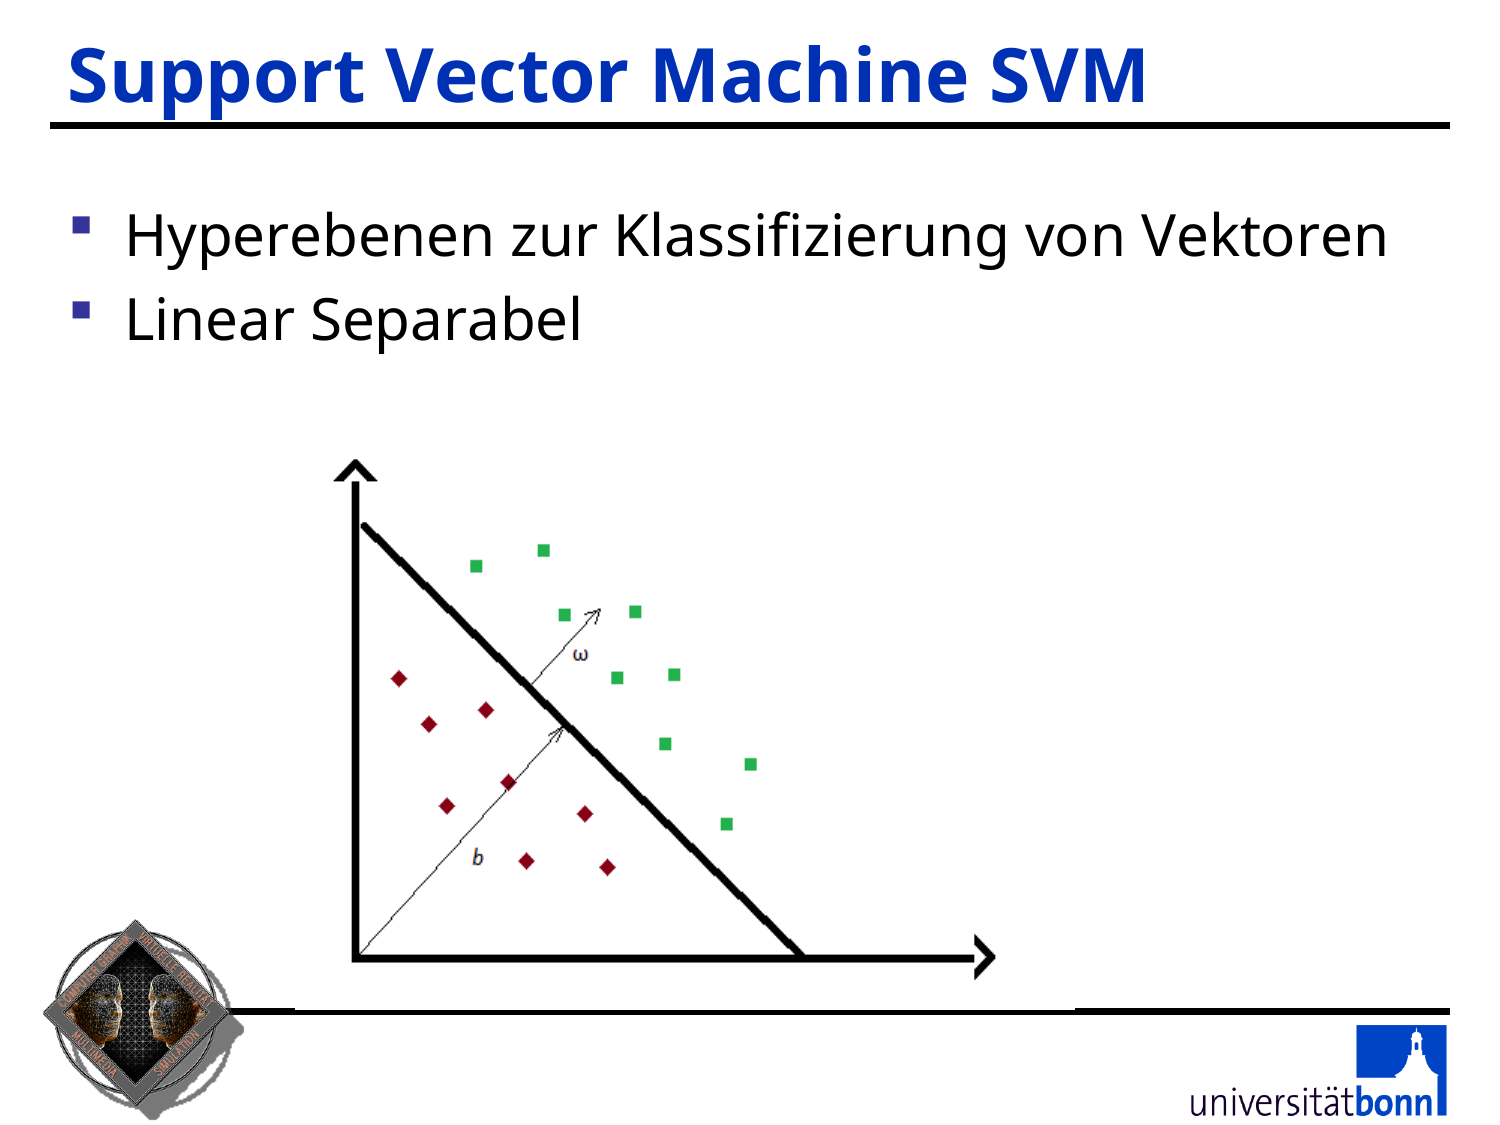

# Support Vector Machine SVM
Hyperebenen zur Klassifizierung von Vektoren
Linear Separabel